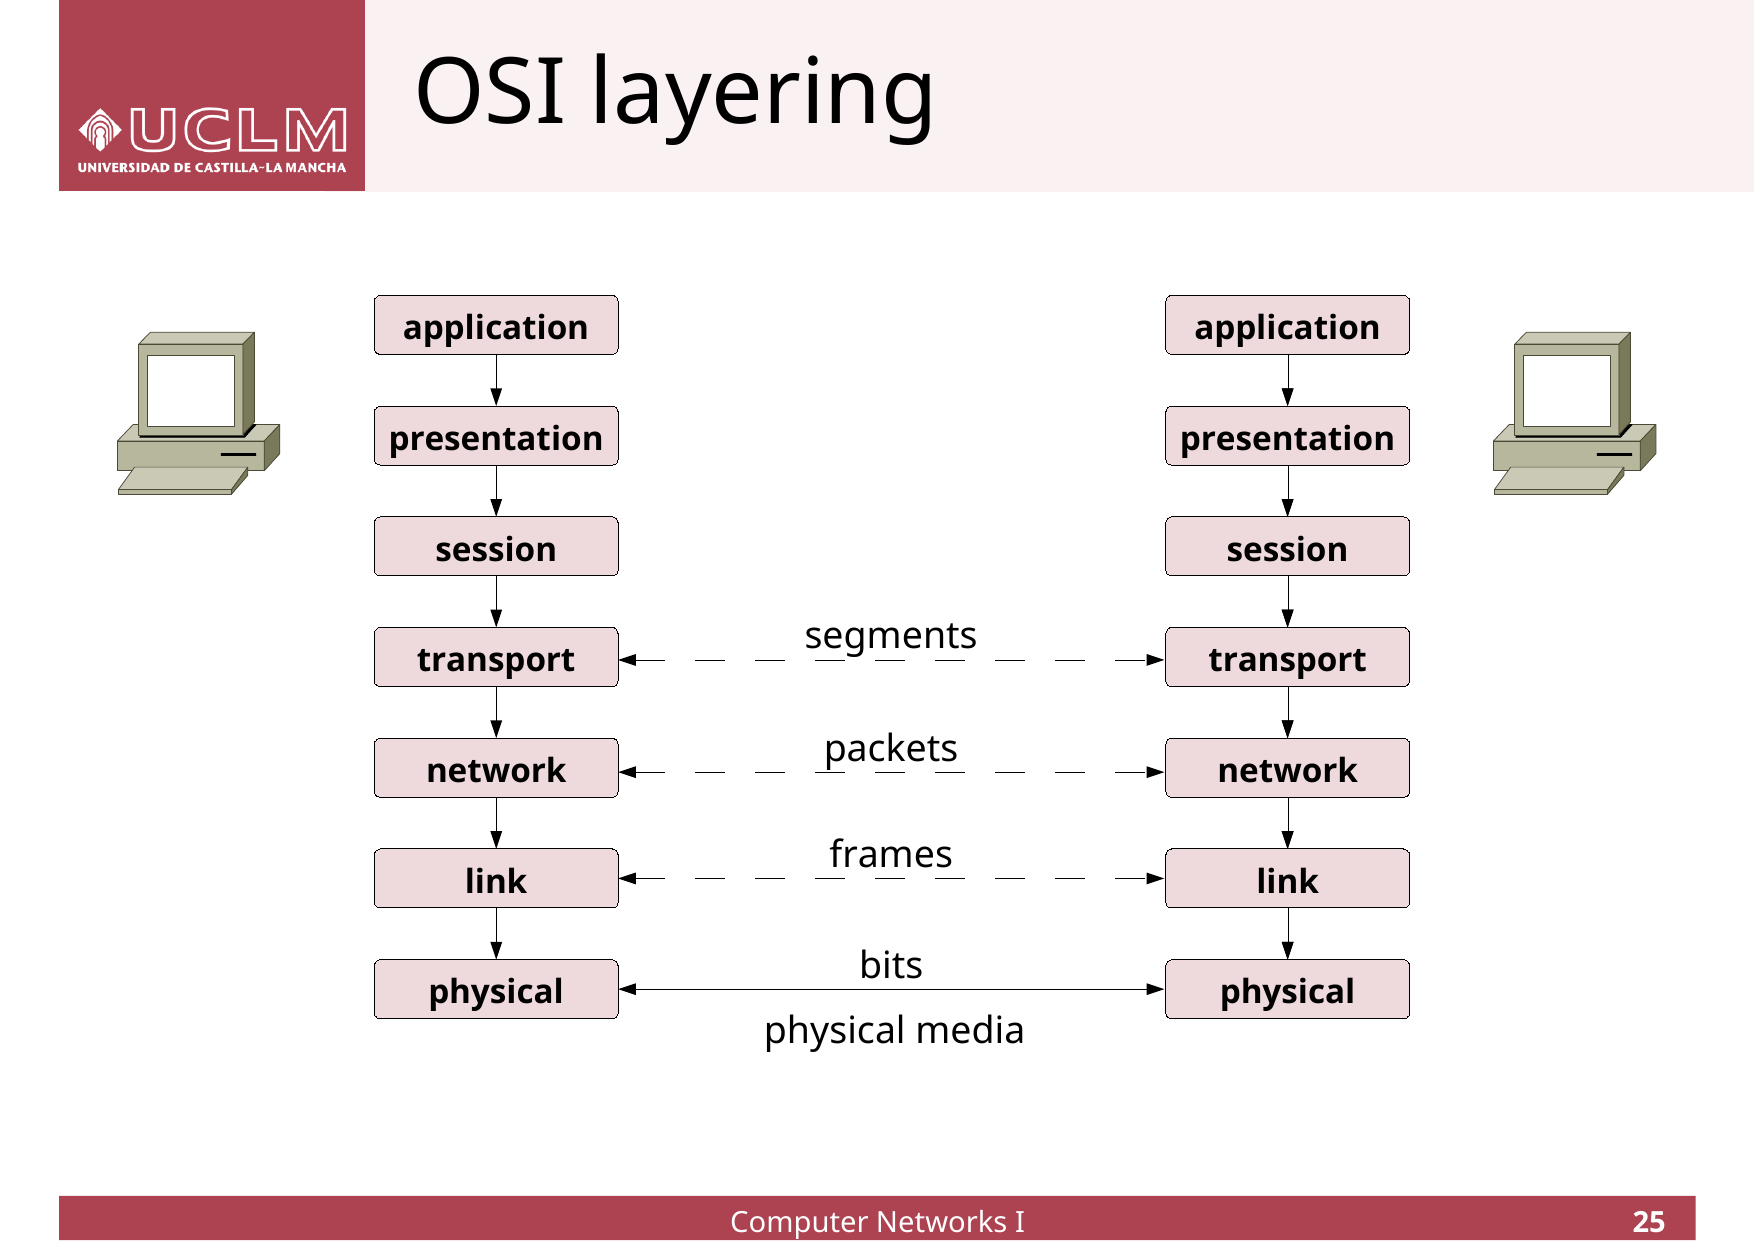

# OSI layering
application
application
presentation
presentation
session
session
transport
transport
segments
network
network
packets
link
link
frames
physical
physical
bits
physical media
Computer Networks I
25